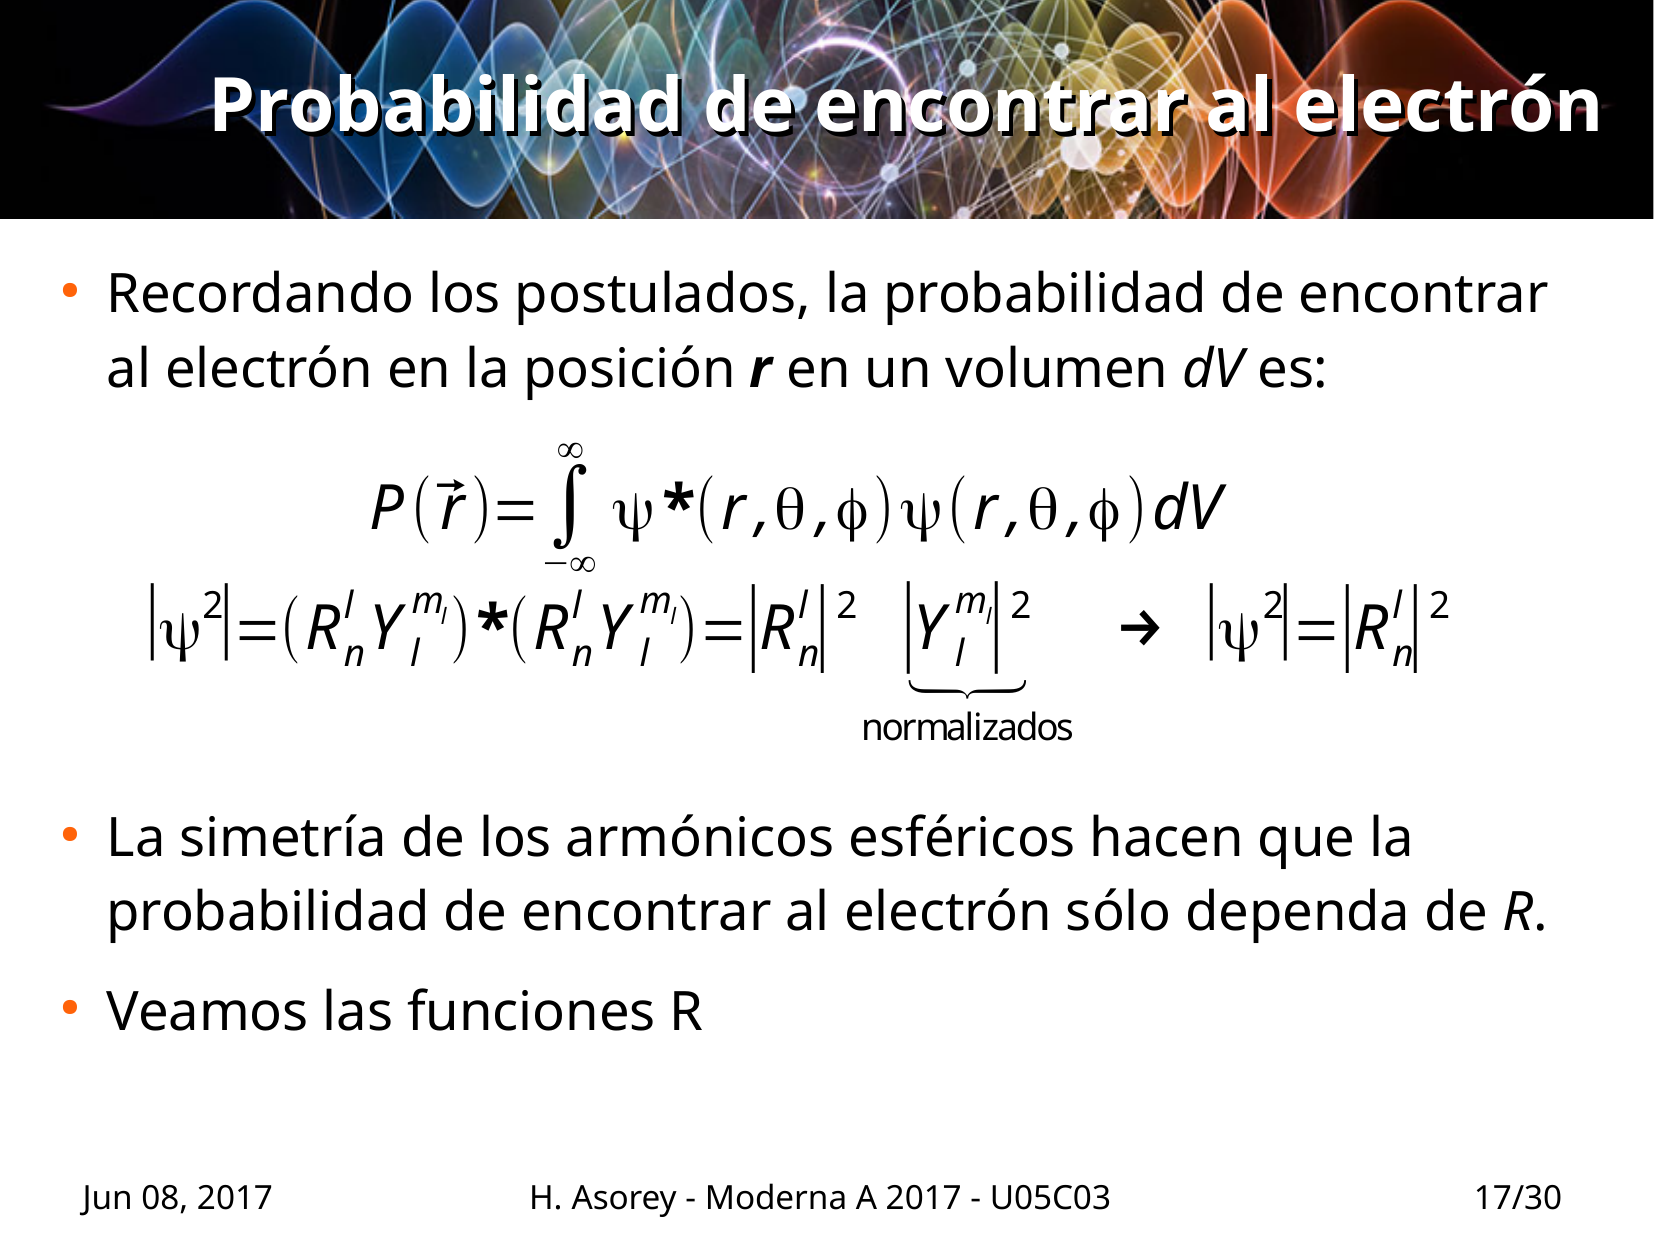

# Probabilidad de encontrar al electrón
Recordando los postulados, la probabilidad de encontrar al electrón en la posición r en un volumen dV es:
La simetría de los armónicos esféricos hacen que la probabilidad de encontrar al electrón sólo dependa de R.
Veamos las funciones R
Jun 08, 2017
H. Asorey - Moderna A 2017 - U05C03
17